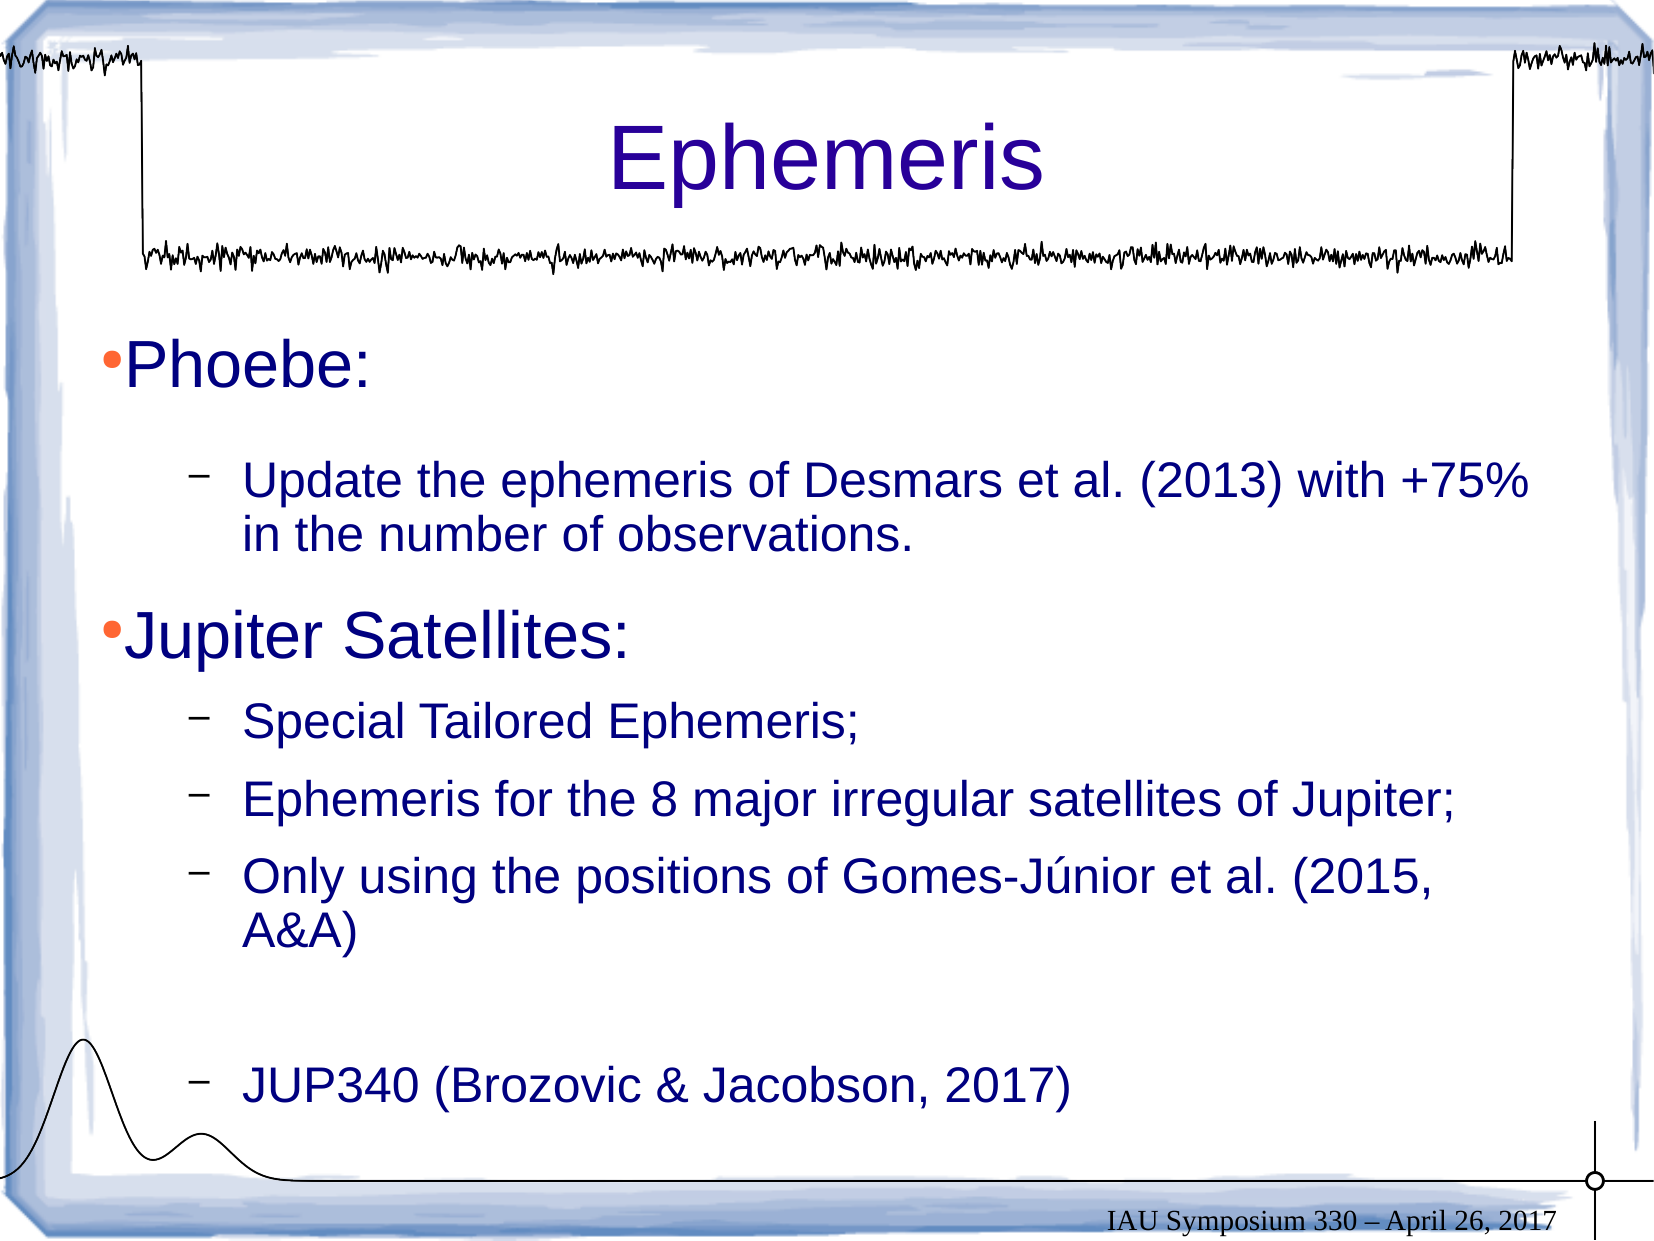

# Ephemeris
Phoebe:
Update the ephemeris of Desmars et al. (2013) with +75% in the number of observations.
Jupiter Satellites:
Special Tailored Ephemeris;
Ephemeris for the 8 major irregular satellites of Jupiter;
Only using the positions of Gomes-Júnior et al. (2015, A&A)
JUP340 (Brozovic & Jacobson, 2017)
IAU Symposium 330 – April 26, 2017